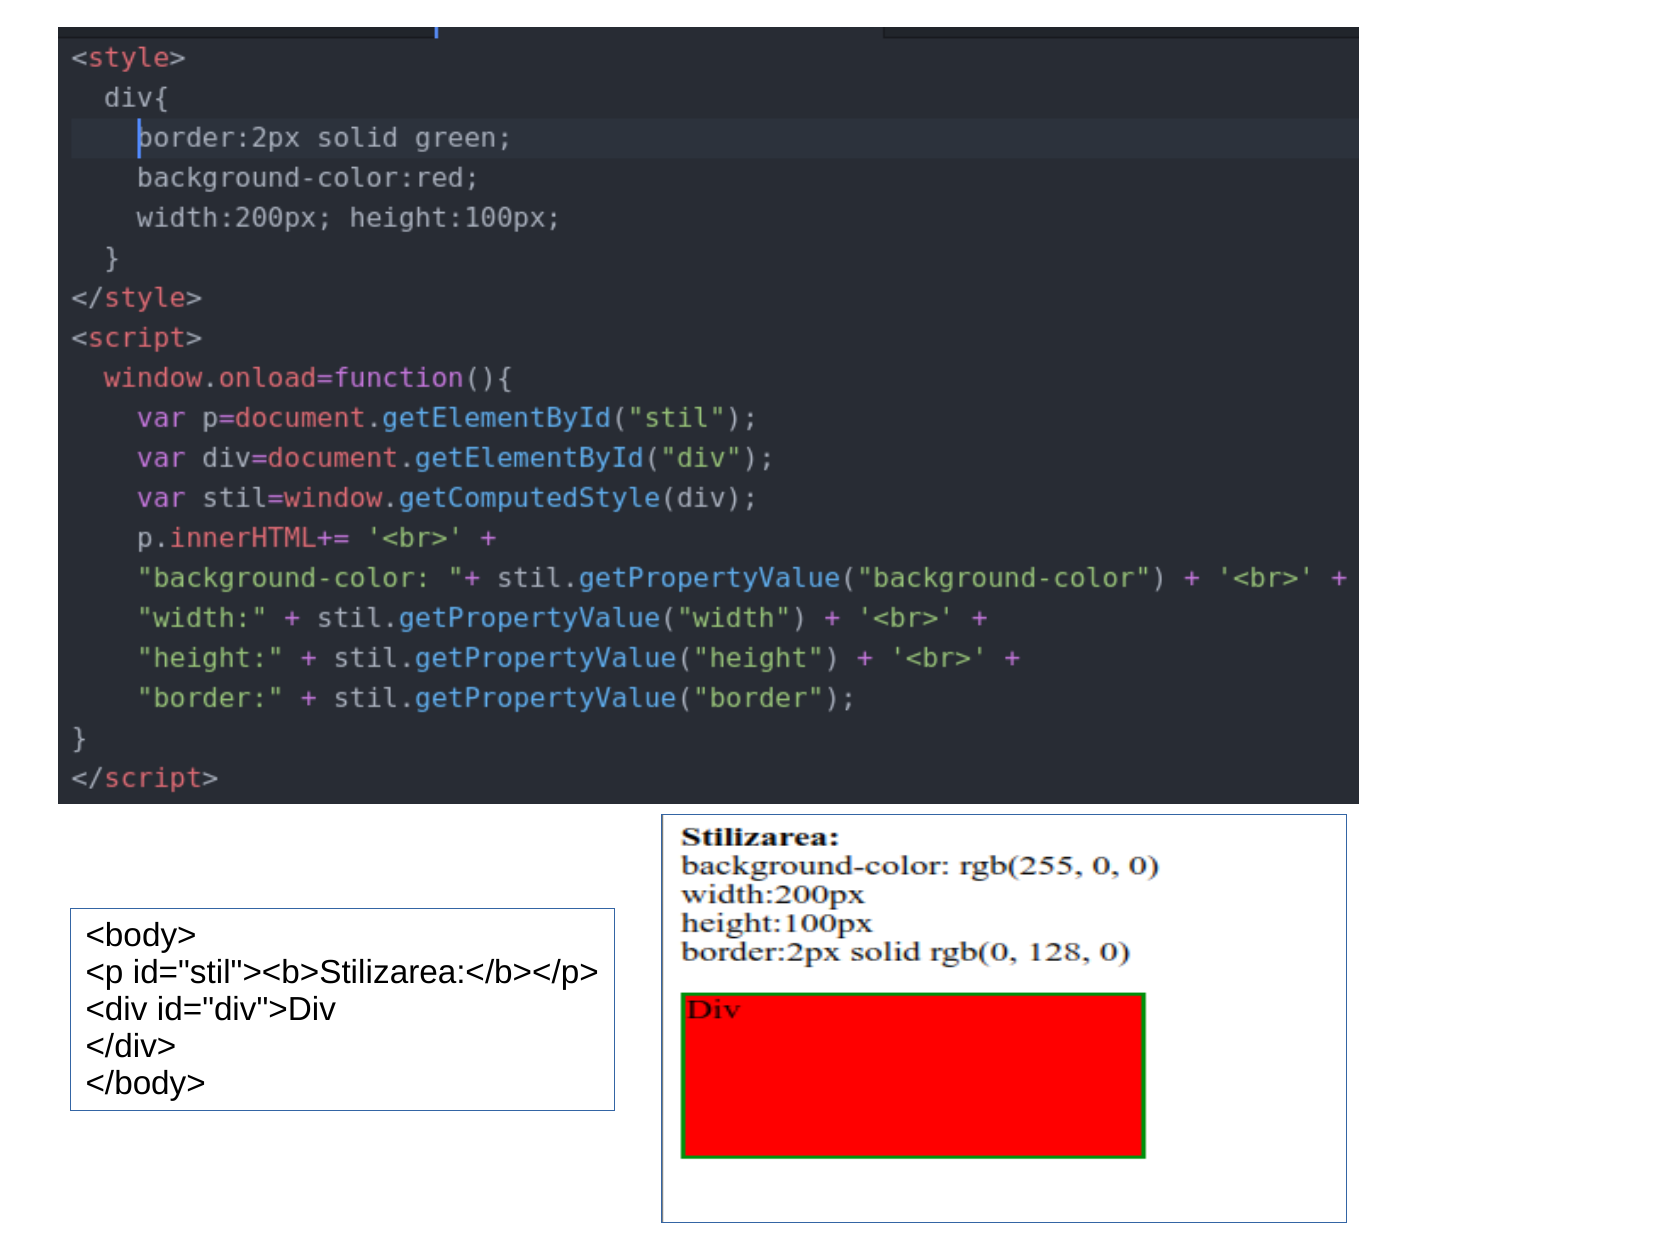

<body>
<p id="stil"><b>Stilizarea:</b></p>
<div id="div">Div
</div>
</body>